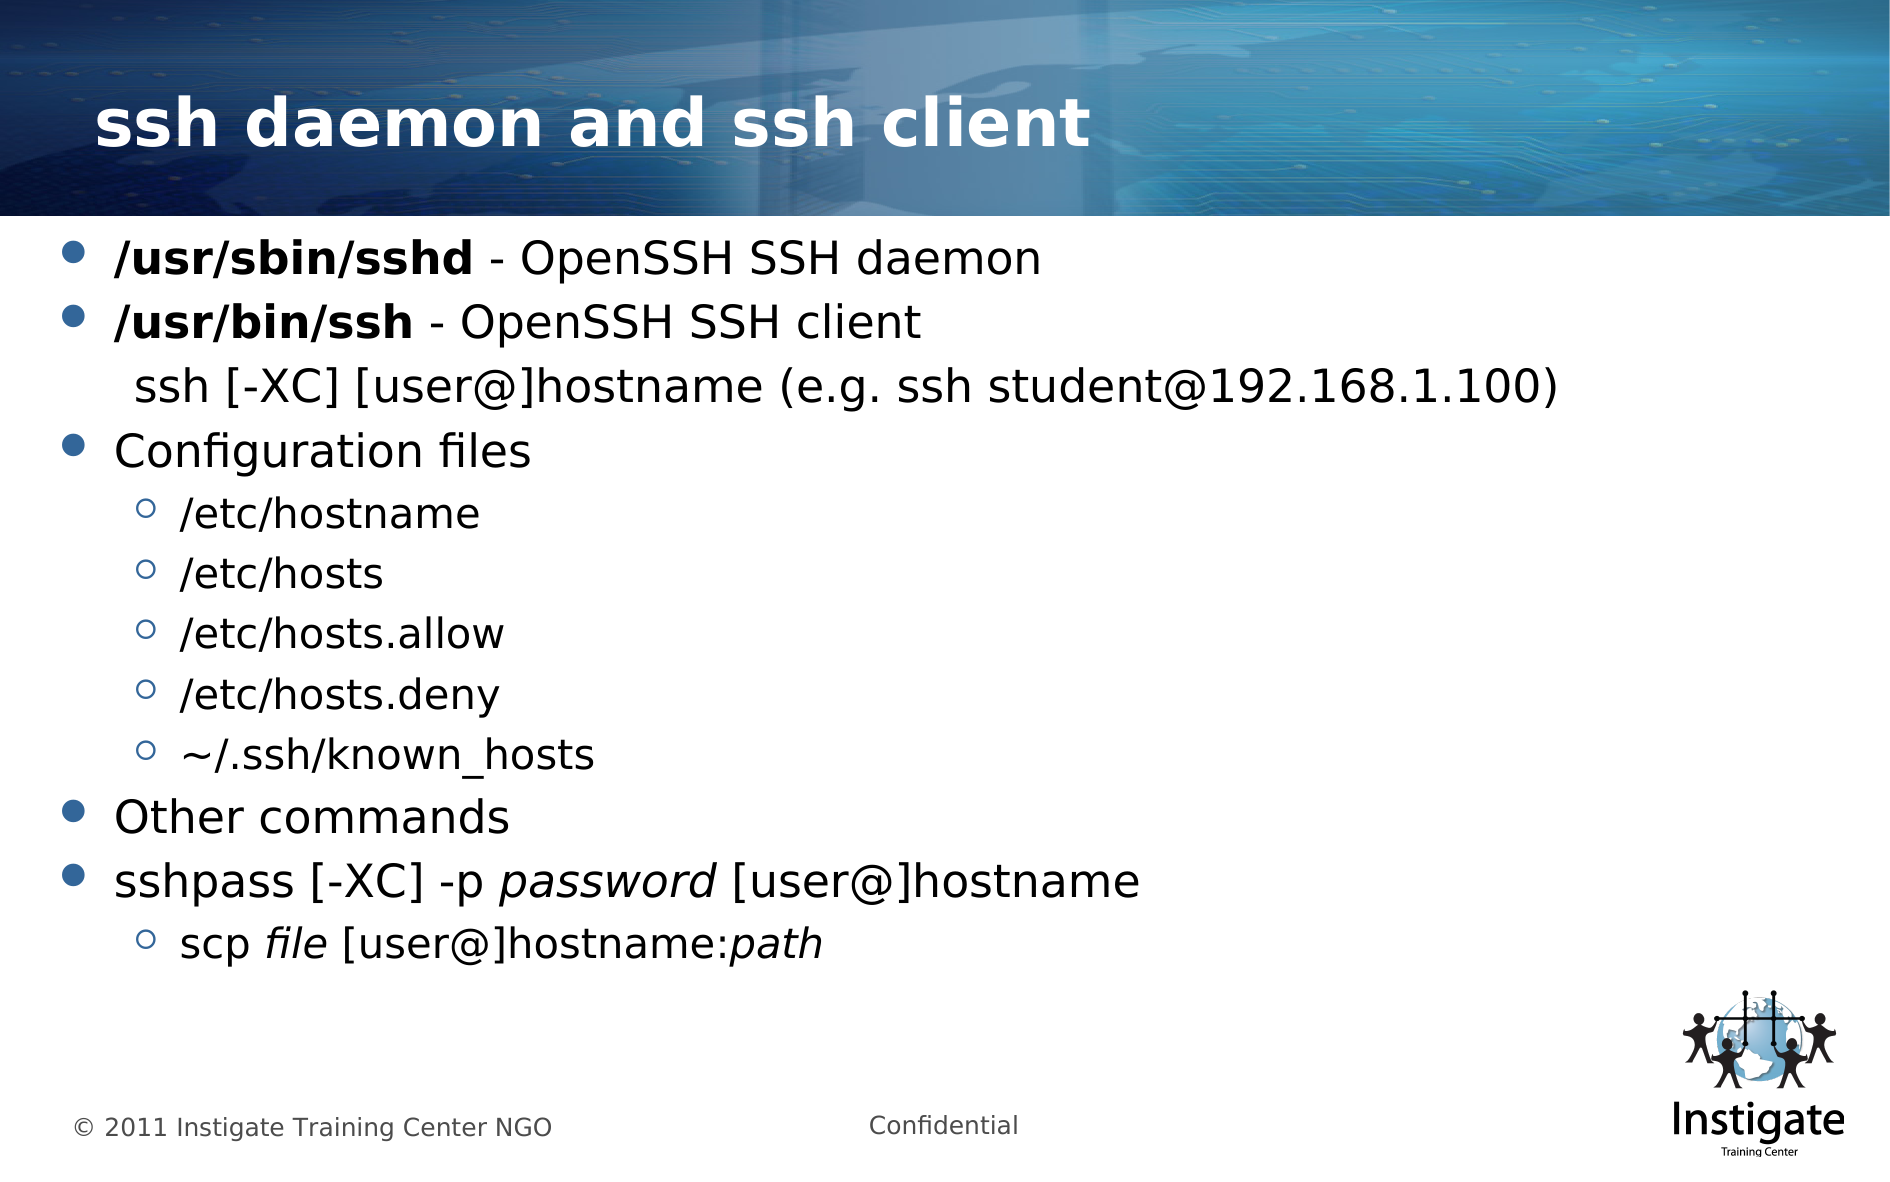

# ssh daemon and ssh client
/usr/sbin/sshd - OpenSSH SSH daemon
/usr/bin/ssh - OpenSSH SSH client
ssh [-XC] [user@]hostname (e.g. ssh student@192.168.1.100)
Configuration files
/etc/hostname
/etc/hosts
/etc/hosts.allow
/etc/hosts.deny
~/.ssh/known_hosts
Other commands
sshpass [-XC] -p password [user@]hostname
scp file [user@]hostname:path